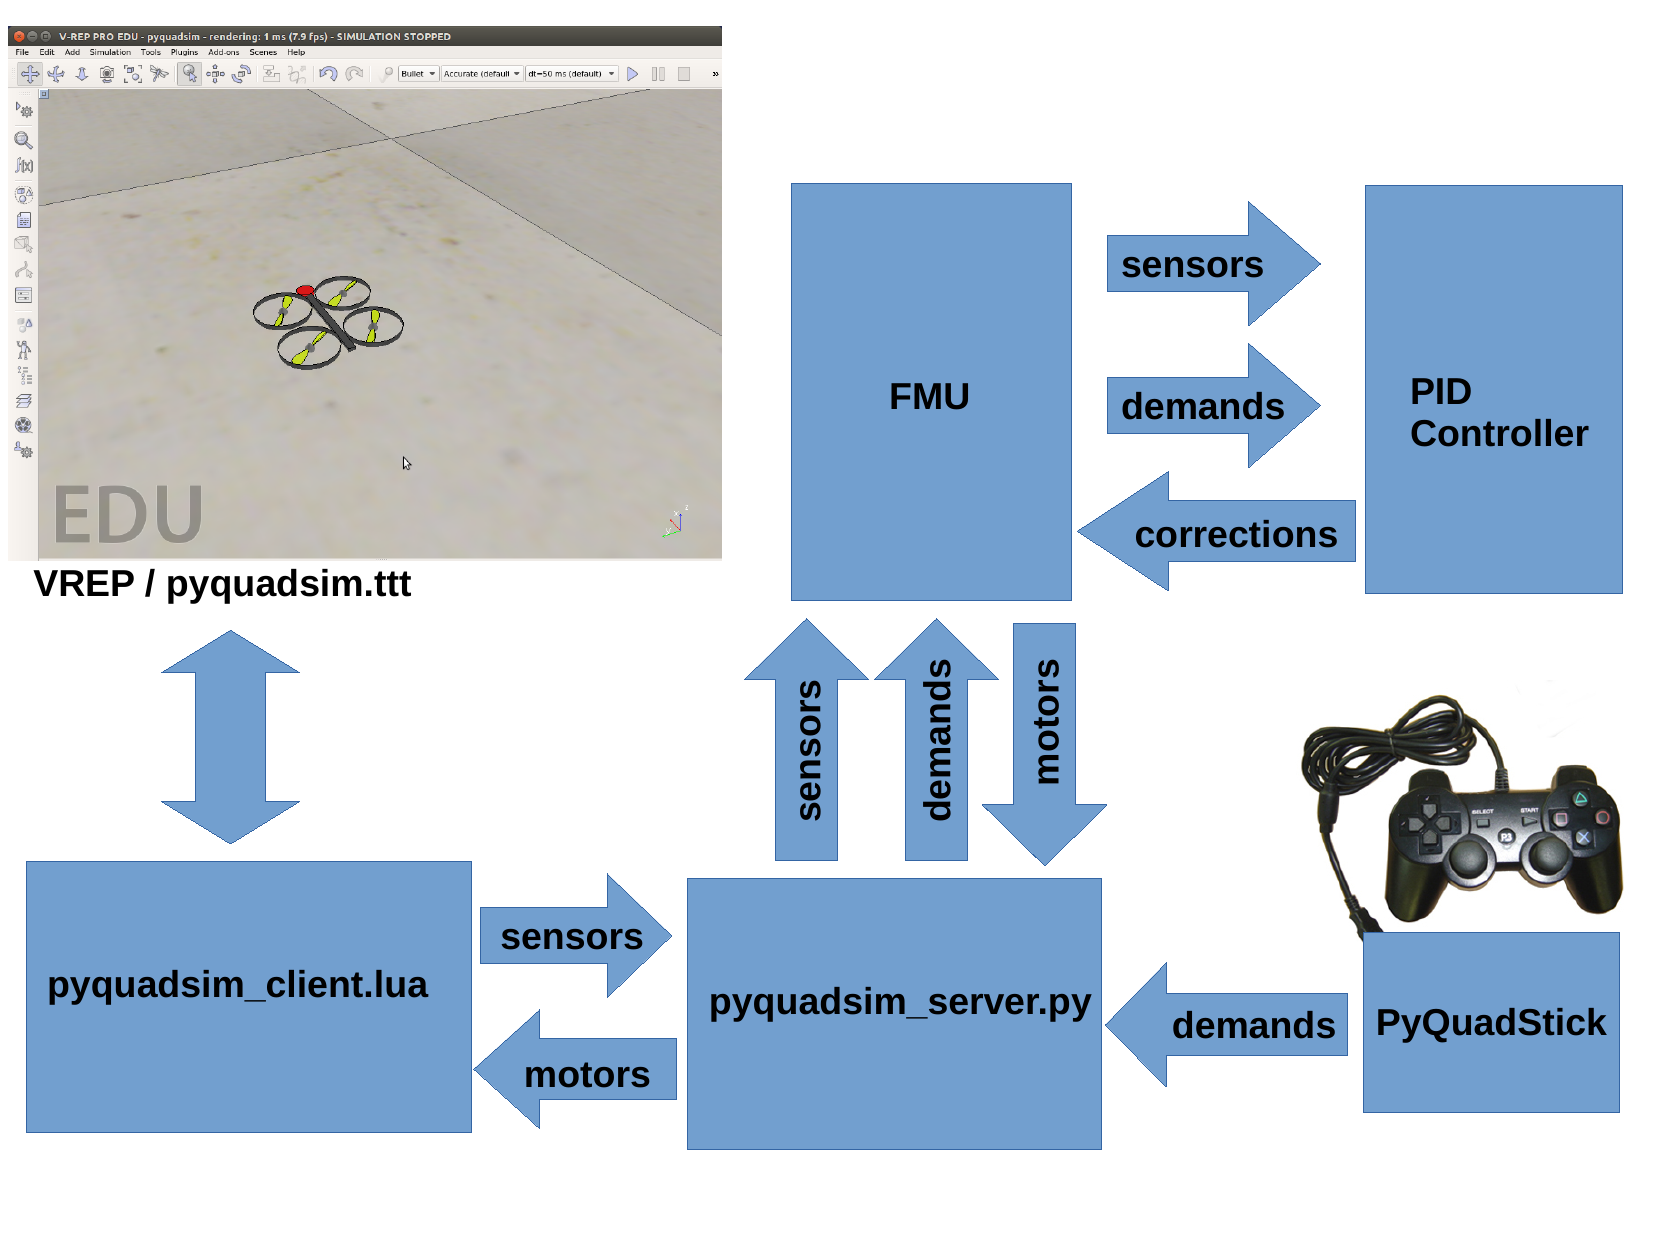

sensors
demands
PID
Controller
FMU
 corrections
VREP / pyquadsim.ttt
sensors
demands
motors
 motors
pyquadsim_client.lua
pyquadsim_server.py
sensors
PyQuadStick
 demands
 motors